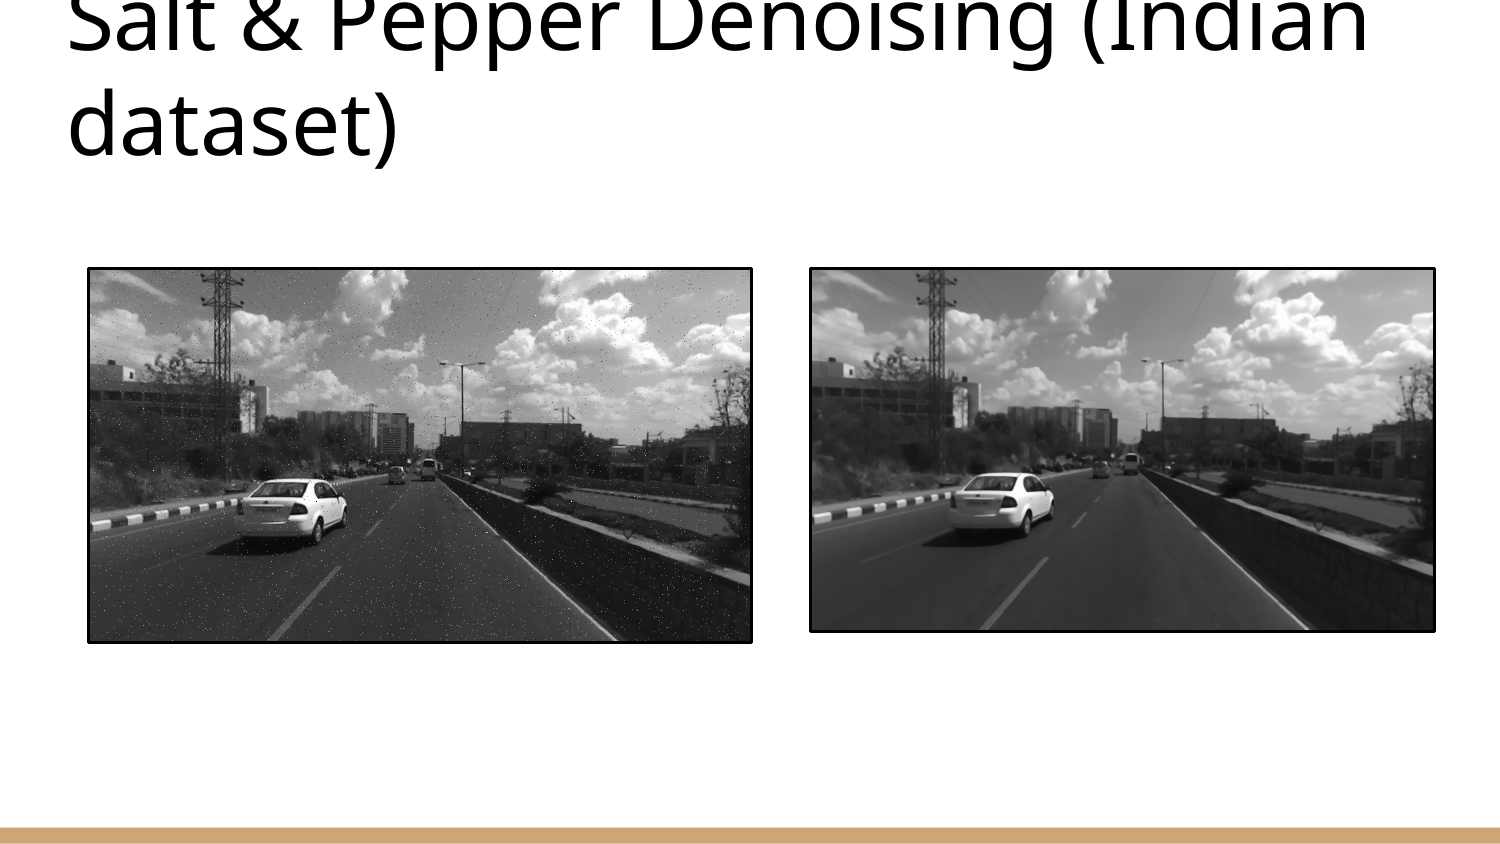

# Salt & Pepper Denoising (Indian dataset)